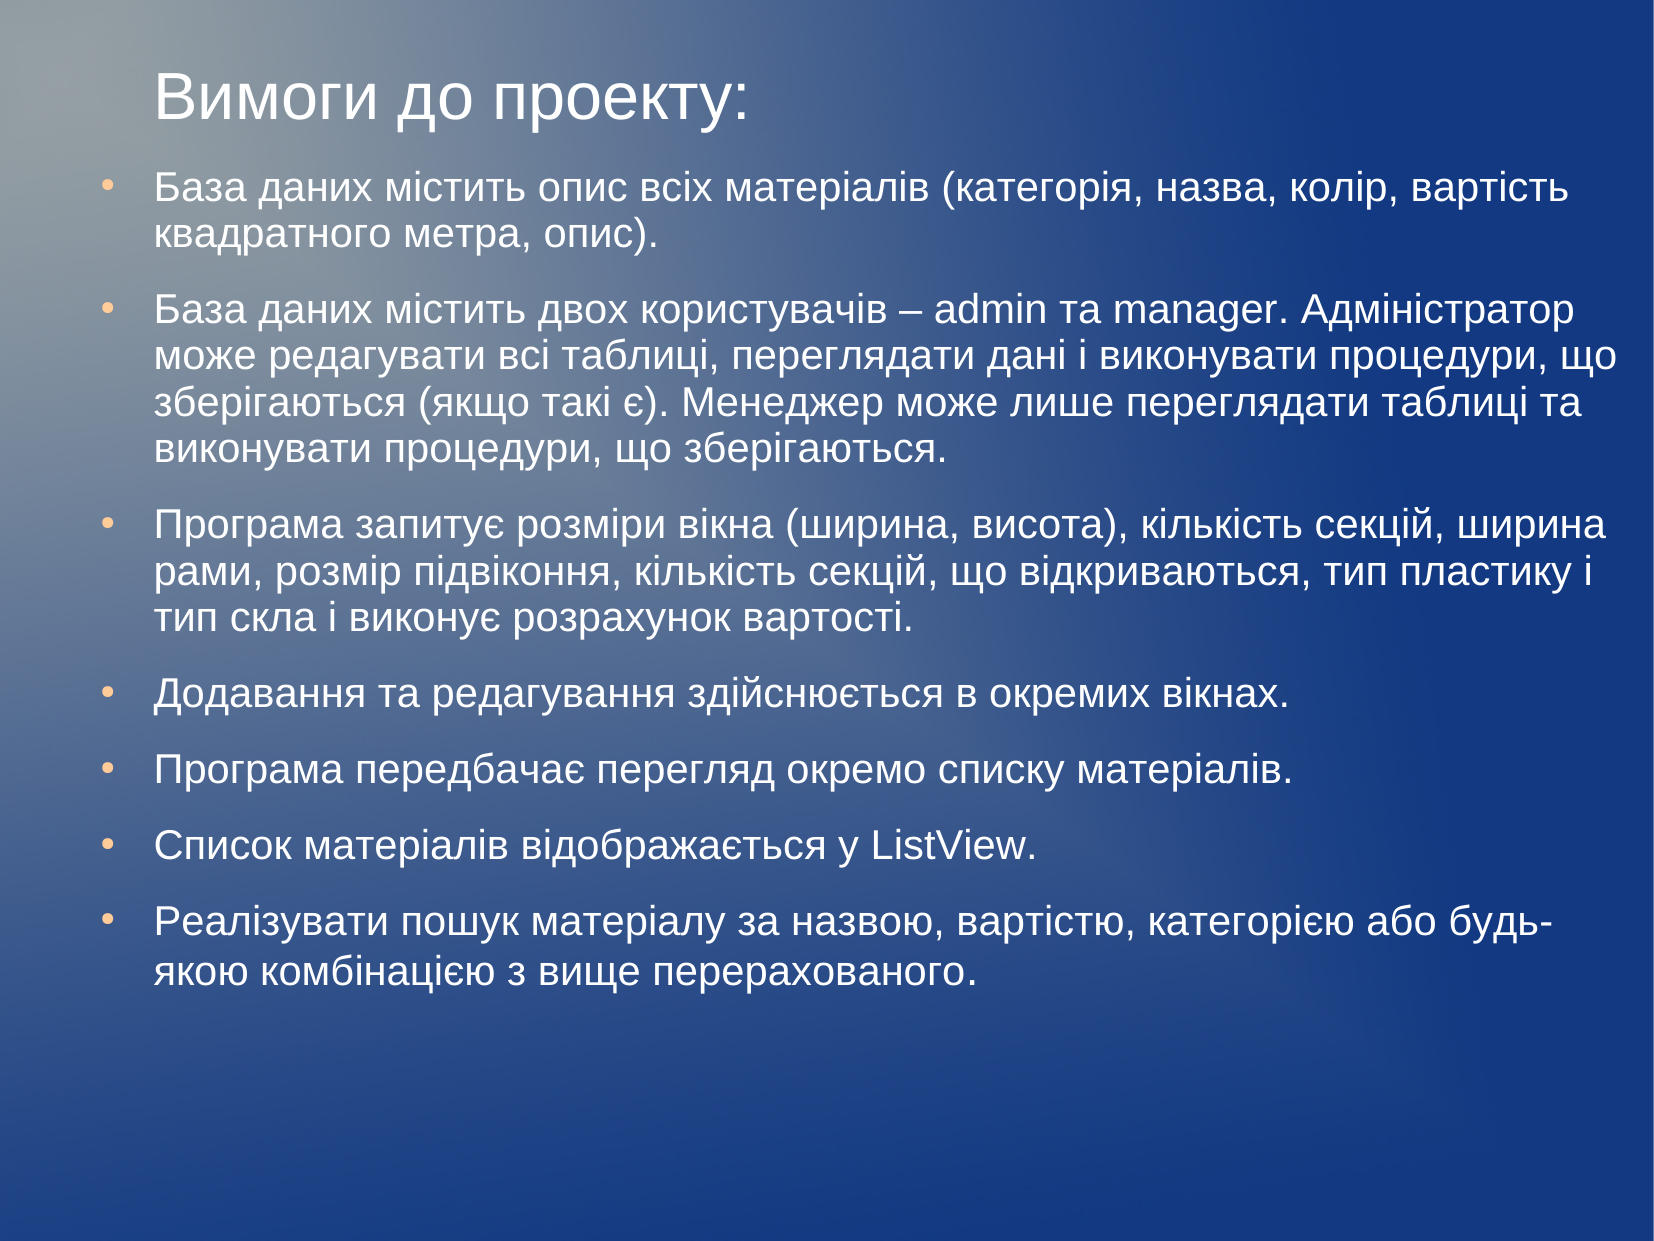

# Вимоги до проекту:
База даних містить опис всіх матеріалів (категорія, назва, колір, вартість квадратного метра, опис).
База даних містить двох користувачів – admin та manager. Адміністратор може редагувати всі таблиці, переглядати дані і виконувати процедури, що зберігаються (якщо такі є). Менеджер може лише переглядати таблиці та виконувати процедури, що зберігаються.
Програма запитує розміри вікна (ширина, висота), кількість секцій, ширина рами, розмір підвіконня, кількість секцій, що відкриваються, тип пластику і тип скла і виконує розрахунок вартості.
Додавання та редагування здійснюється в окремих вікнах.
Програма передбачає перегляд окремо списку матеріалів.
Список матеріалів відображається у ListView.
Реалізувати пошук матеріалу за назвою, вартістю, категорією або будь-якою комбінацією з вище перерахованого.